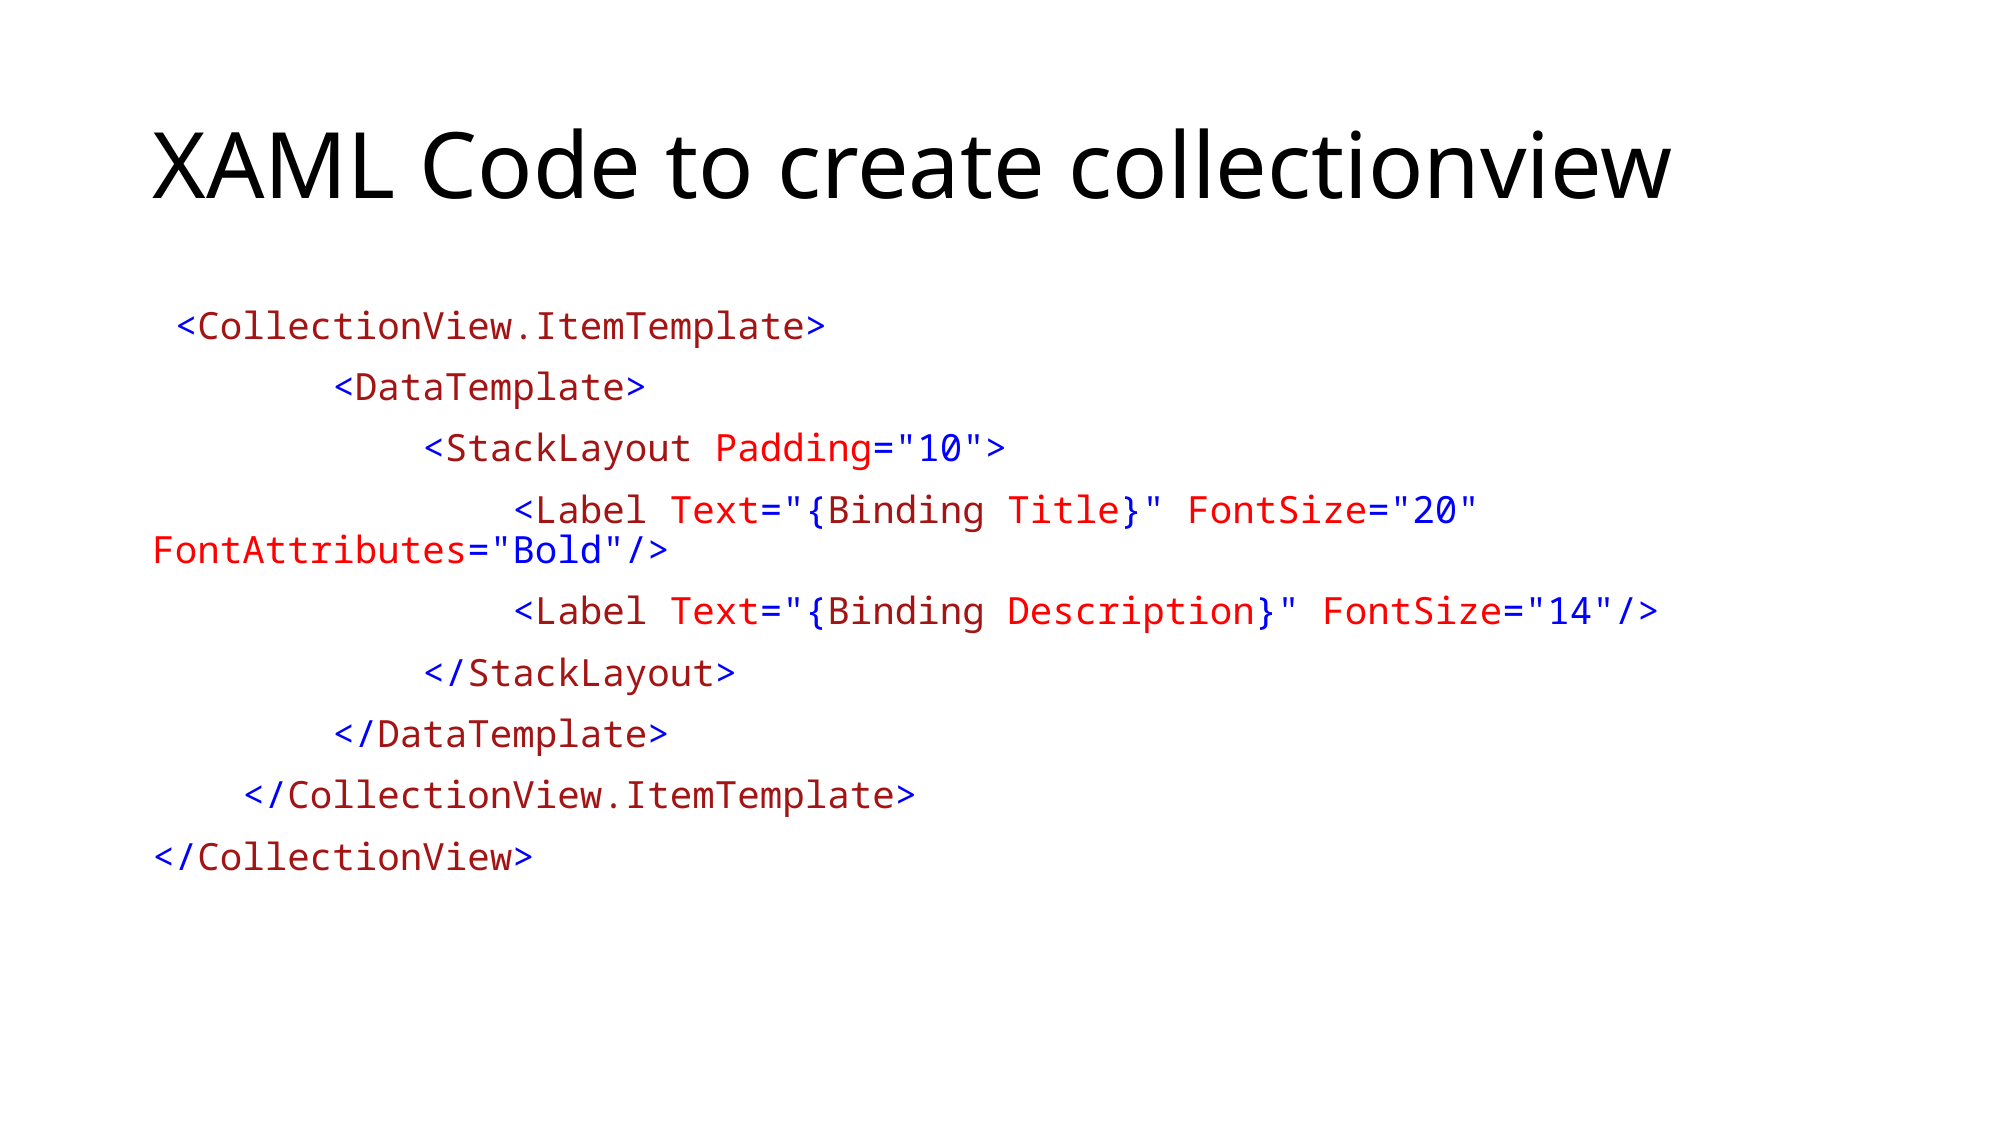

# XAML Code to create collectionview
 <CollectionView.ItemTemplate>
 <DataTemplate>
 <StackLayout Padding="10">
 <Label Text="{Binding Title}" FontSize="20" FontAttributes="Bold"/>
 <Label Text="{Binding Description}" FontSize="14"/>
 </StackLayout>
 </DataTemplate>
 </CollectionView.ItemTemplate>
</CollectionView>